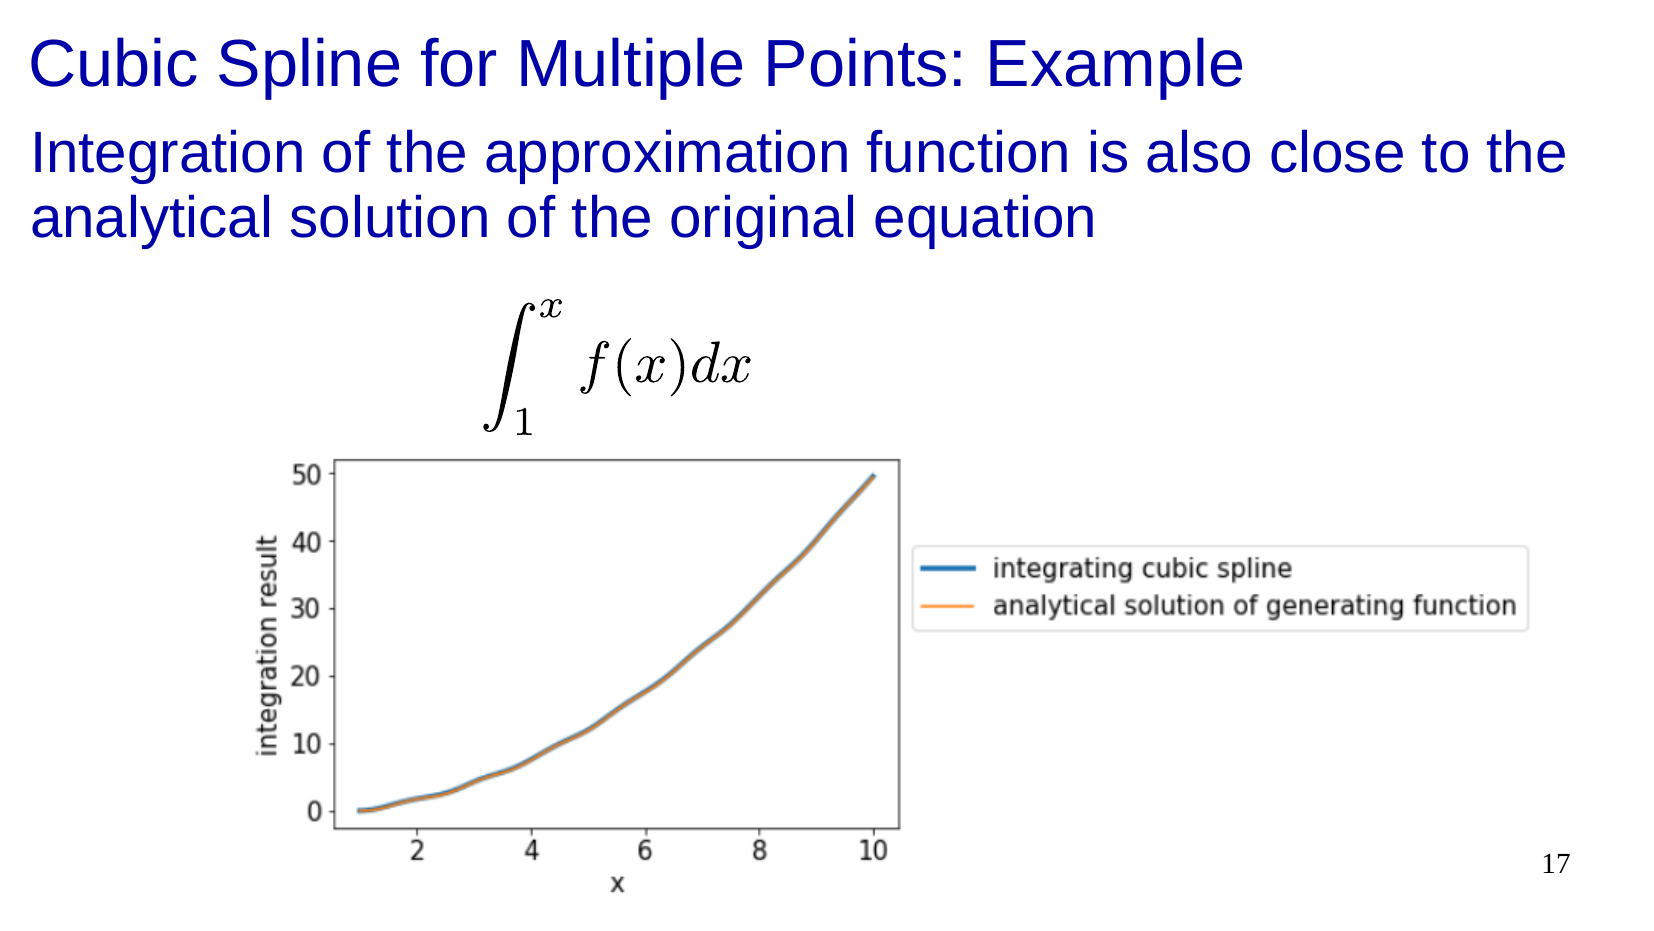

# Cubic Spline for Multiple Points: Example
Integration of the approximation function is also close to the analytical solution of the original equation
17